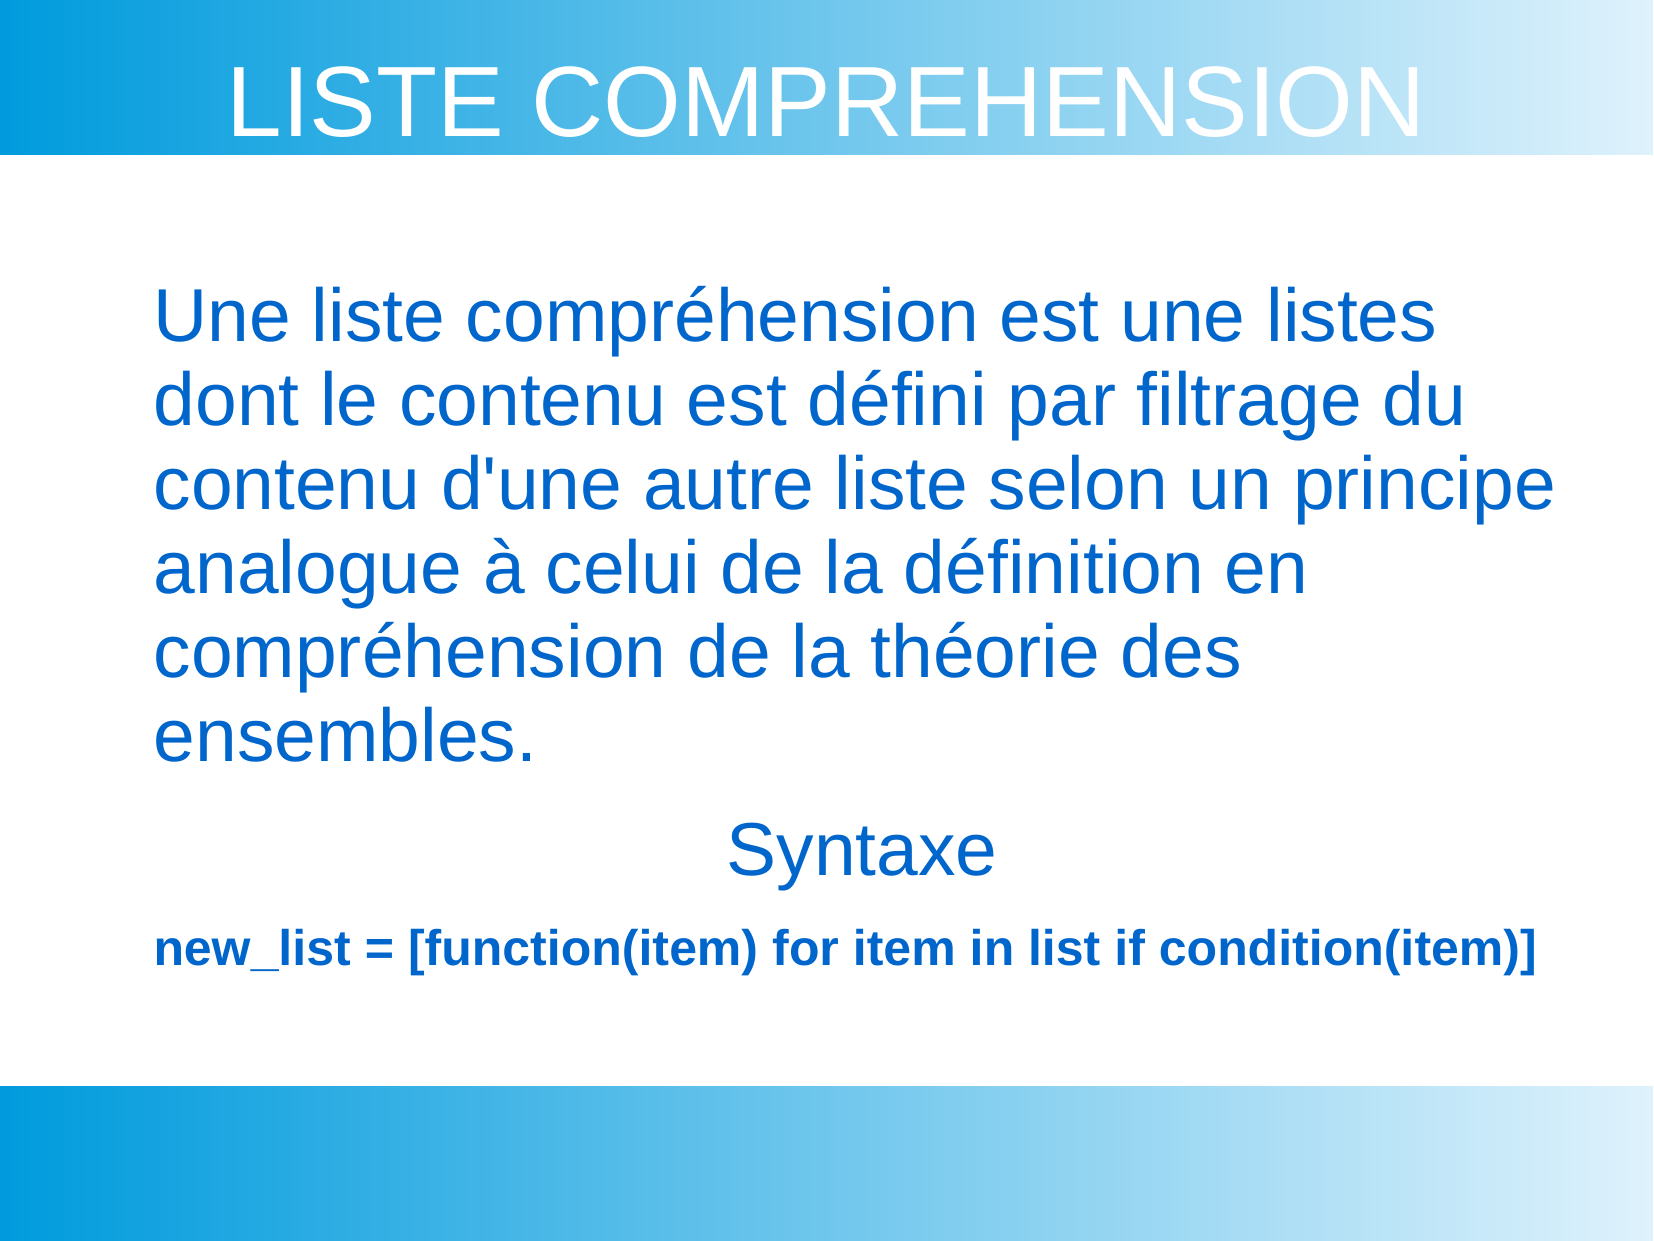

# LISTE COMPREHENSION
Une liste compréhension est une listes dont le contenu est défini par filtrage du contenu d'une autre liste selon un principe analogue à celui de la définition en compréhension de la théorie des ensembles.
Syntaxe
new_list = [function(item) for item in list if condition(item)]